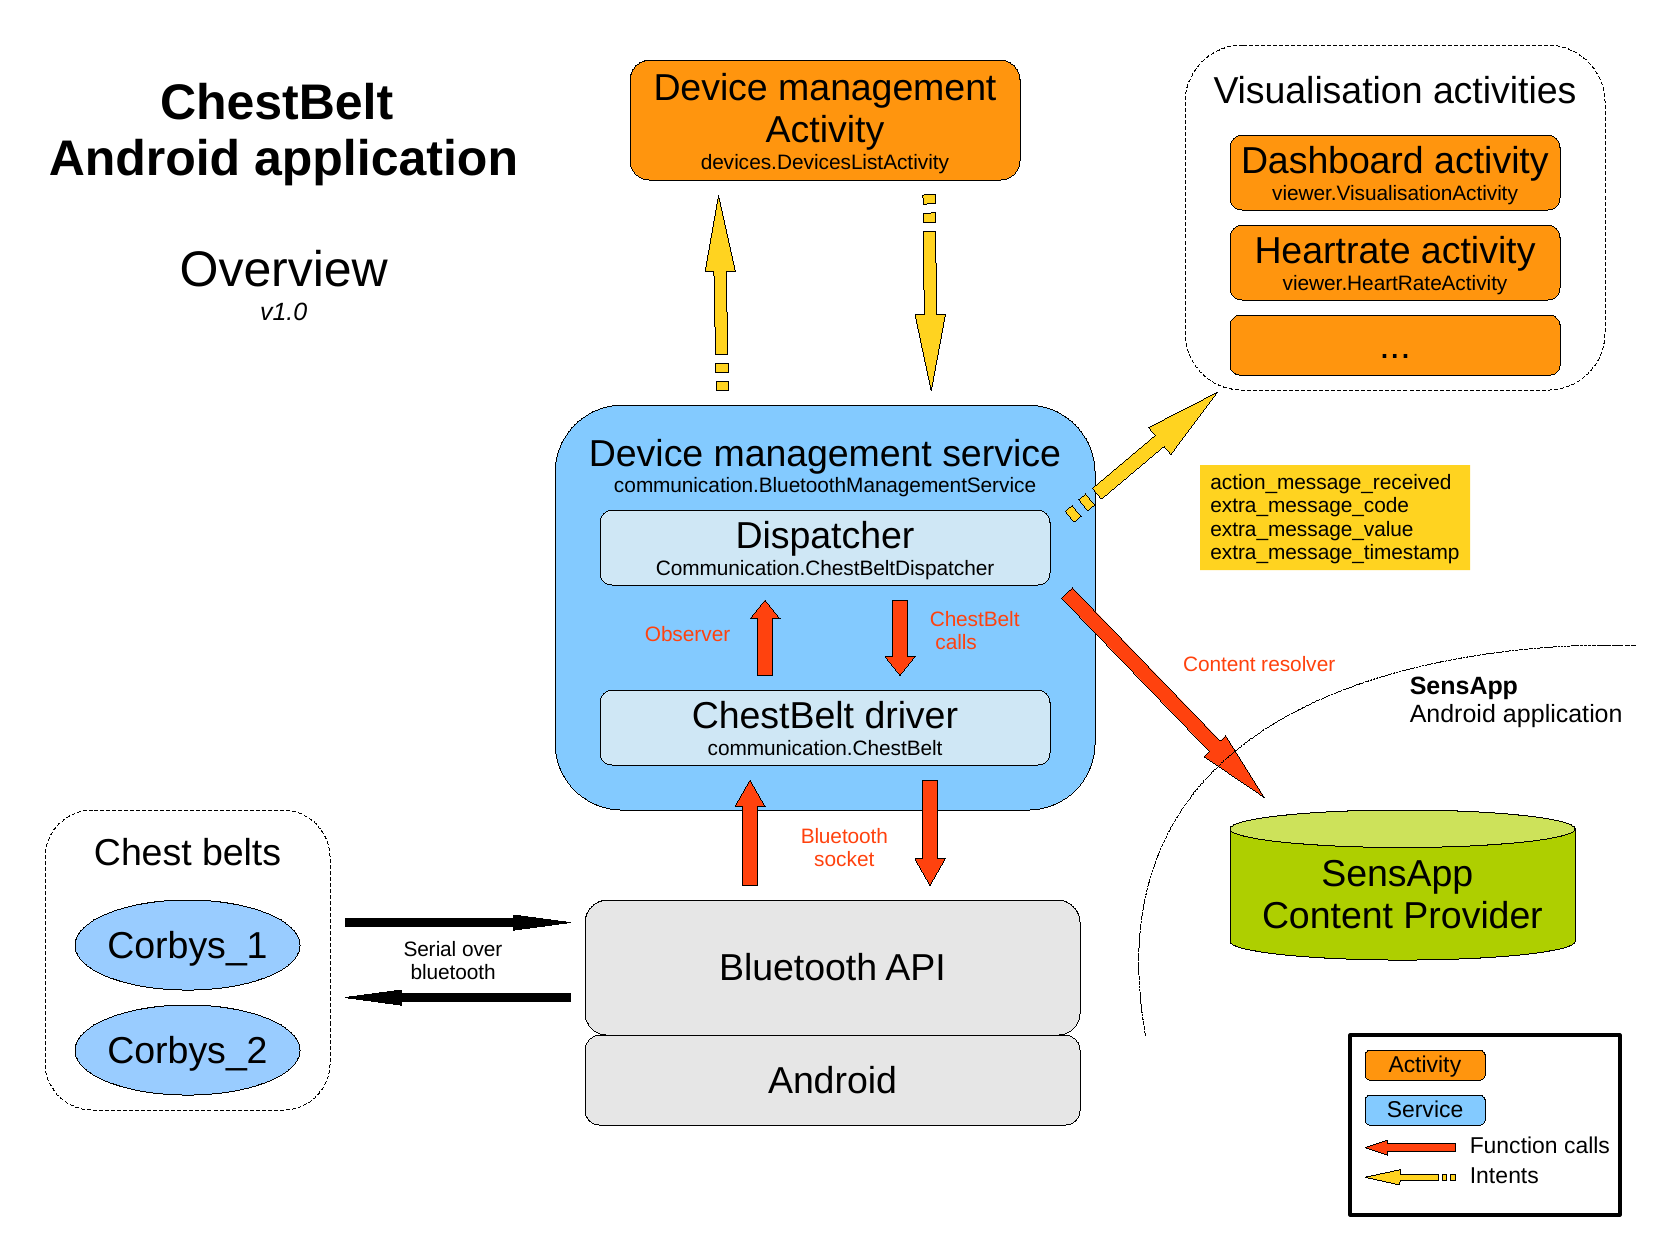

Visualisation activities
Device management
Activity
devices.DevicesListActivity
ChestBelt
Android application
Overview
v1.0
Dashboard activity
viewer.VisualisationActivity
Heartrate activity
viewer.HeartRateActivity
...
Device management service
communication.BluetoothManagementService
action_message_received
extra_message_code
extra_message_value
extra_message_timestamp
Dispatcher
Communication.ChestBeltDispatcher
ChestBelt
 calls
Observer
Content resolver
SensApp
Android application
ChestBelt driver
communication.ChestBelt
Chest belts
SensApp
Content Provider
Bluetooth
socket
Corbys_1
Bluetooth API
Serial over bluetooth
Corbys_2
Android
Activity
Service
Function calls
Intents